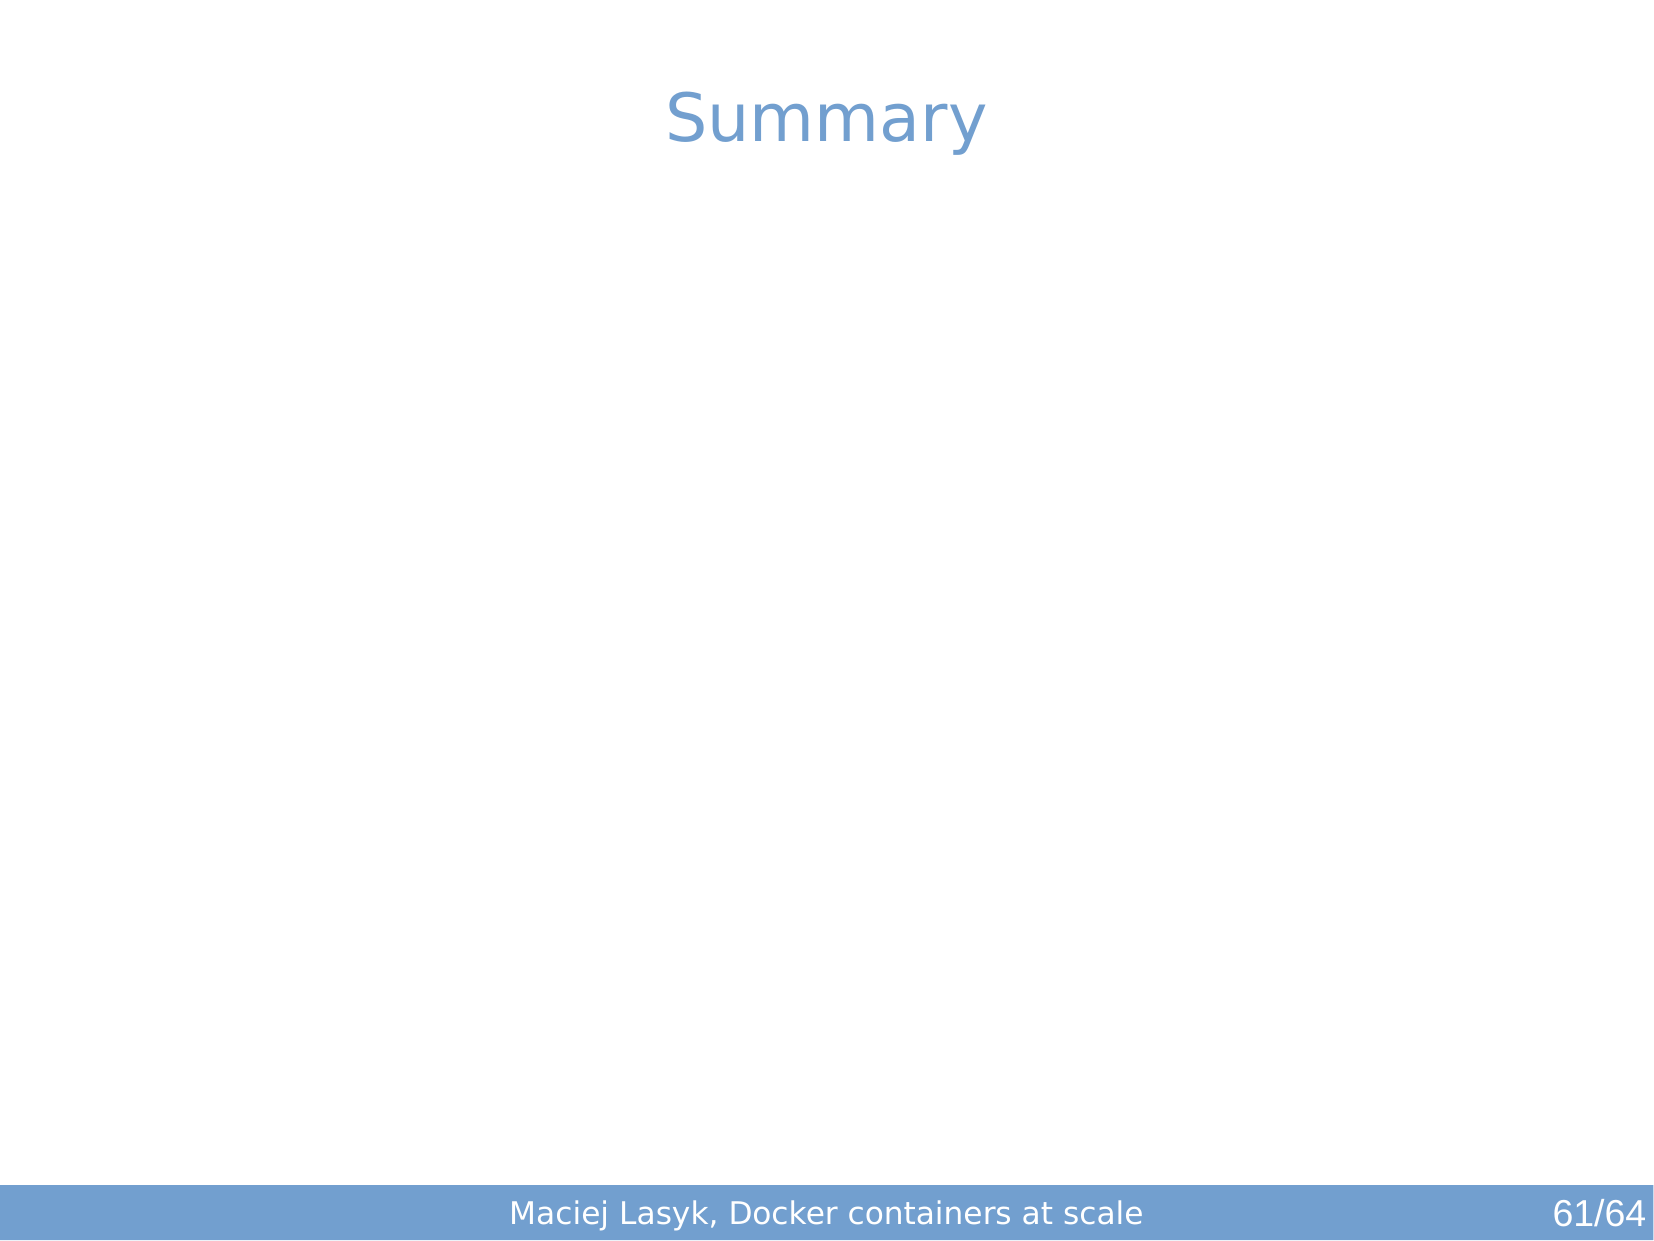

Summary
 61/64
Maciej Lasyk, Docker containers at scale